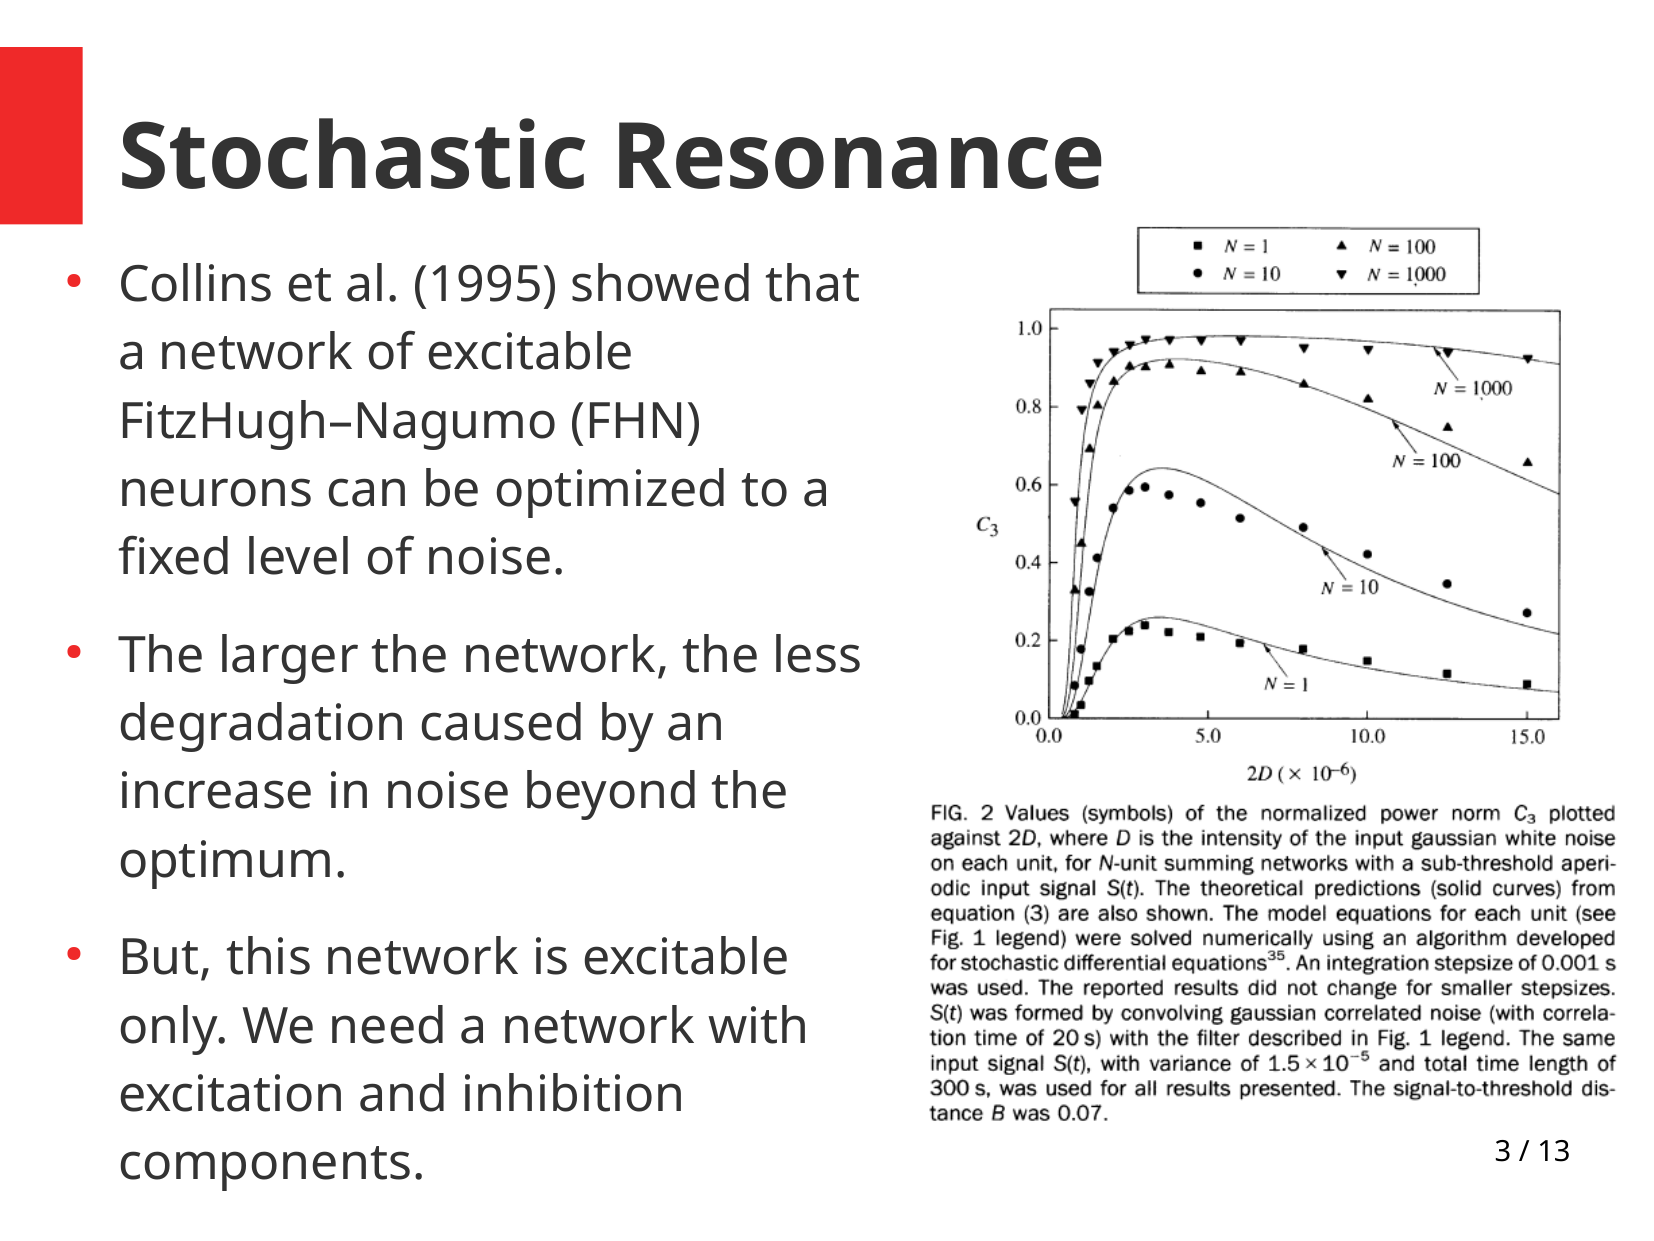

# Stochastic Resonance
Collins et al. (1995) showed that a network of excitable FitzHugh–Nagumo (FHN) neurons can be optimized to a fixed level of noise.
The larger the network, the less degradation caused by an increase in noise beyond the optimum.
But, this network is excitable only. We need a network with excitation and inhibition components.
3